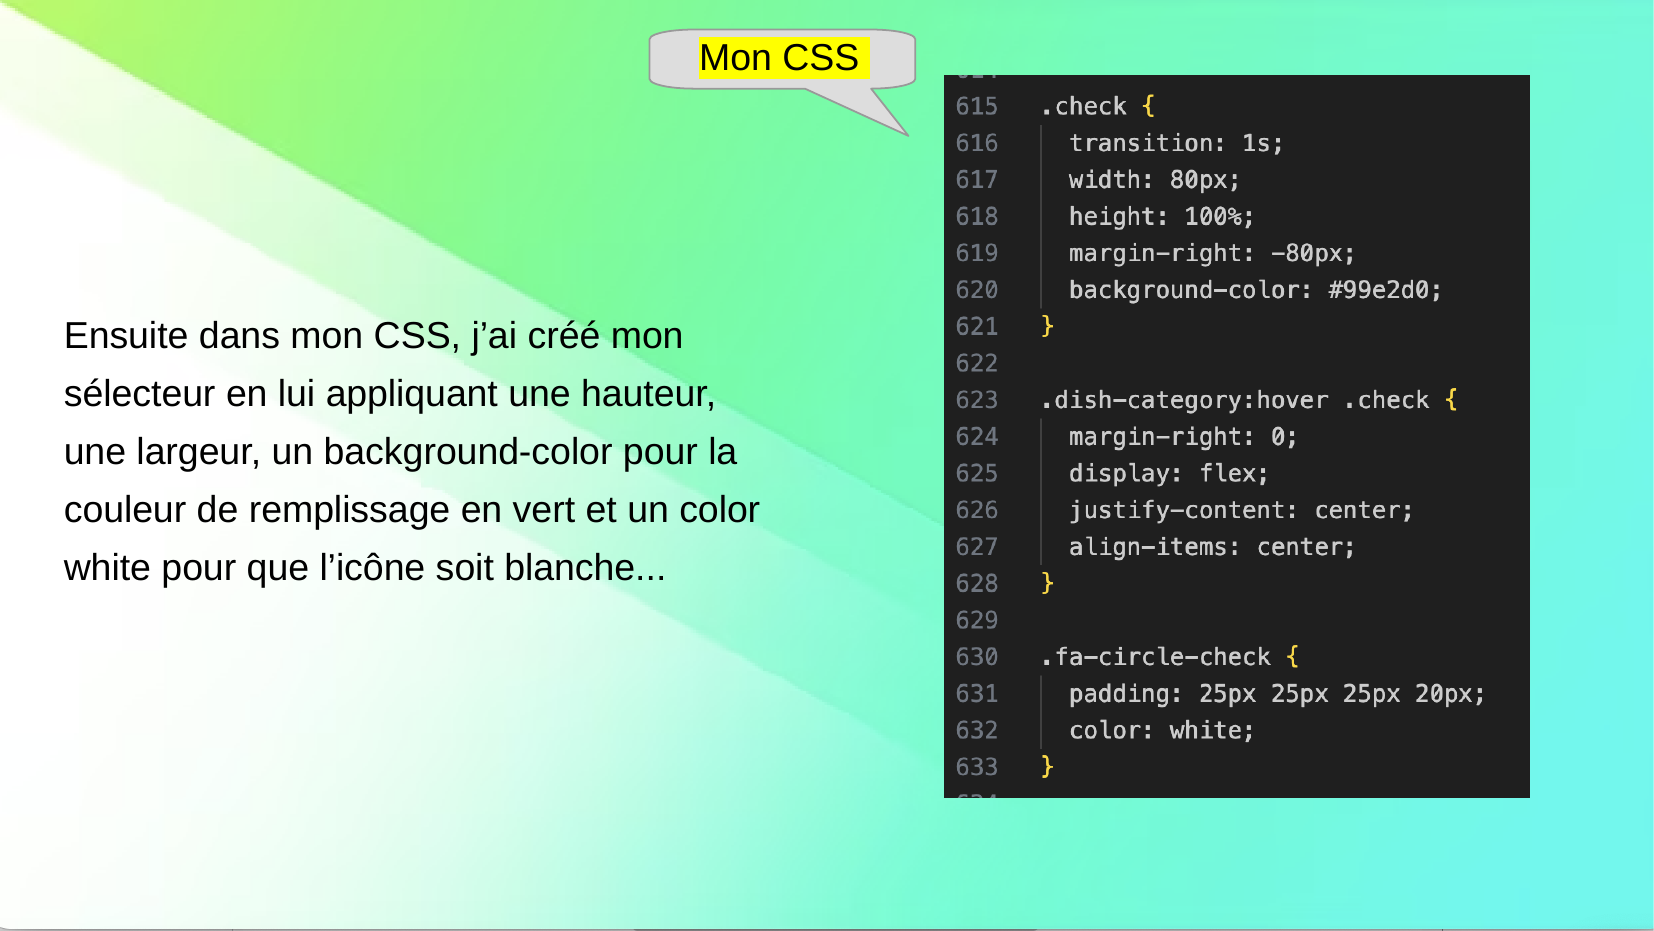

Mon CSS
# Ensuite dans mon CSS, j’ai créé mon
sélecteur en lui appliquant une hauteur,
une largeur, un background-color pour la
couleur de remplissage en vert et un color
white pour que l’icône soit blanche...
10